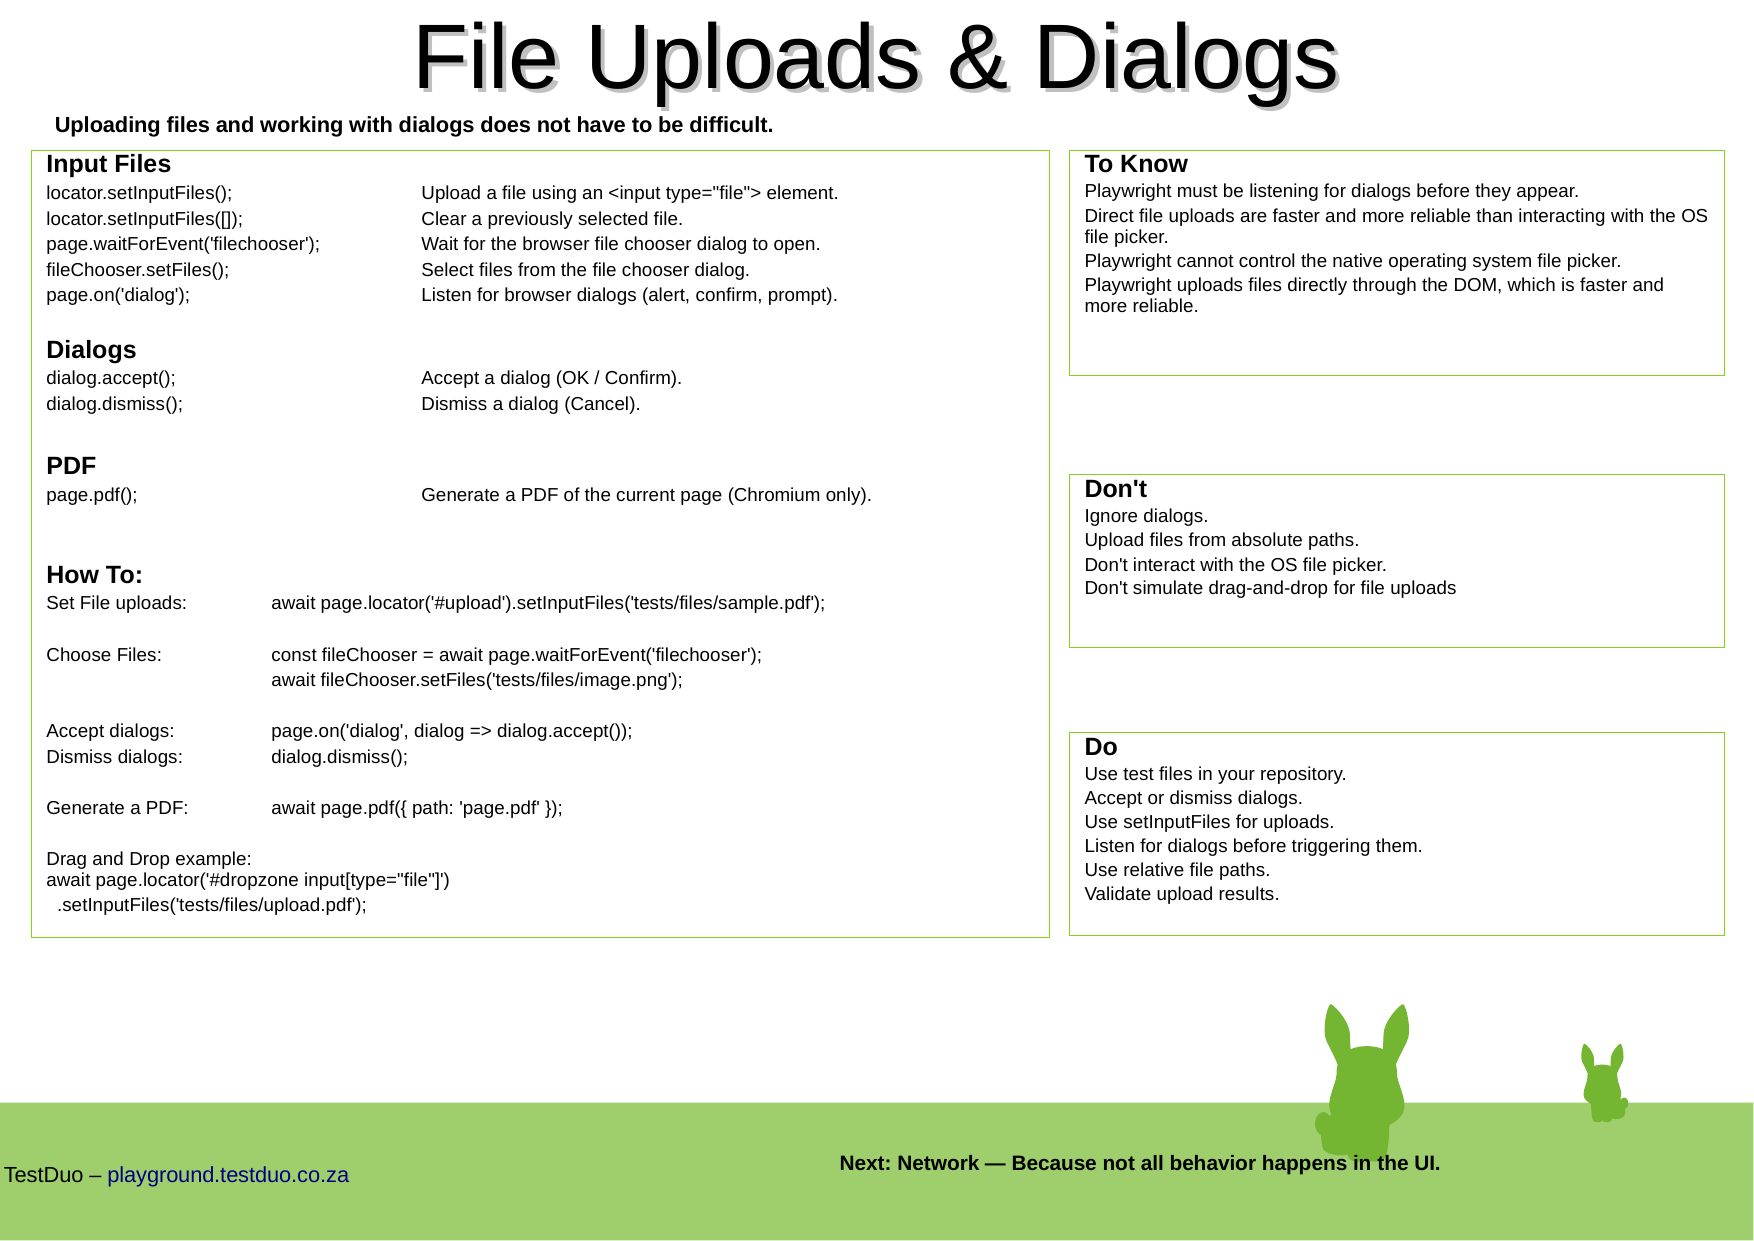

File Uploads & Dialogs
Uploading files and working with dialogs does not have to be difficult.
Input Files
locator.setInputFiles(); 		Upload a file using an <input type="file"> element.
locator.setInputFiles([]); 		Clear a previously selected file.
page.waitForEvent('filechooser'); 		Wait for the browser file chooser dialog to open.
fileChooser.setFiles(); 		Select files from the file chooser dialog.
page.on('dialog'); 			Listen for browser dialogs (alert, confirm, prompt).
Dialogs
dialog.accept(); 			Accept a dialog (OK / Confirm).
dialog.dismiss(); 			Dismiss a dialog (Cancel).
PDF
page.pdf(); 			Generate a PDF of the current page (Chromium only).
How To:
Set File uploads: 		await page.locator('#upload').setInputFiles('tests/files/sample.pdf');
Choose Files:		const fileChooser = await page.waitForEvent('filechooser');
			await fileChooser.setFiles('tests/files/image.png');
Accept dialogs:		page.on('dialog', dialog => dialog.accept());
Dismiss dialogs:		dialog.dismiss();
Generate a PDF:		await page.pdf({ path: 'page.pdf' });
Drag and Drop example:
await page.locator('#dropzone input[type="file"]')
 .setInputFiles('tests/files/upload.pdf');
To Know
Playwright must be listening for dialogs before they appear.
Direct file uploads are faster and more reliable than interacting with the OS file picker.
Playwright cannot control the native operating system file picker.
Playwright uploads files directly through the DOM, which is faster and more reliable.
Don't
Ignore dialogs.
Upload files from absolute paths.
Don't interact with the OS file picker.
Don't simulate drag-and-drop for file uploads
Do
Use test files in your repository.
Accept or dismiss dialogs.
Use setInputFiles for uploads.
Listen for dialogs before triggering them.
Use relative file paths.
Validate upload results.
Next: Network — Because not all behavior happens in the UI.
# TestDuo – playground.testduo.co.za